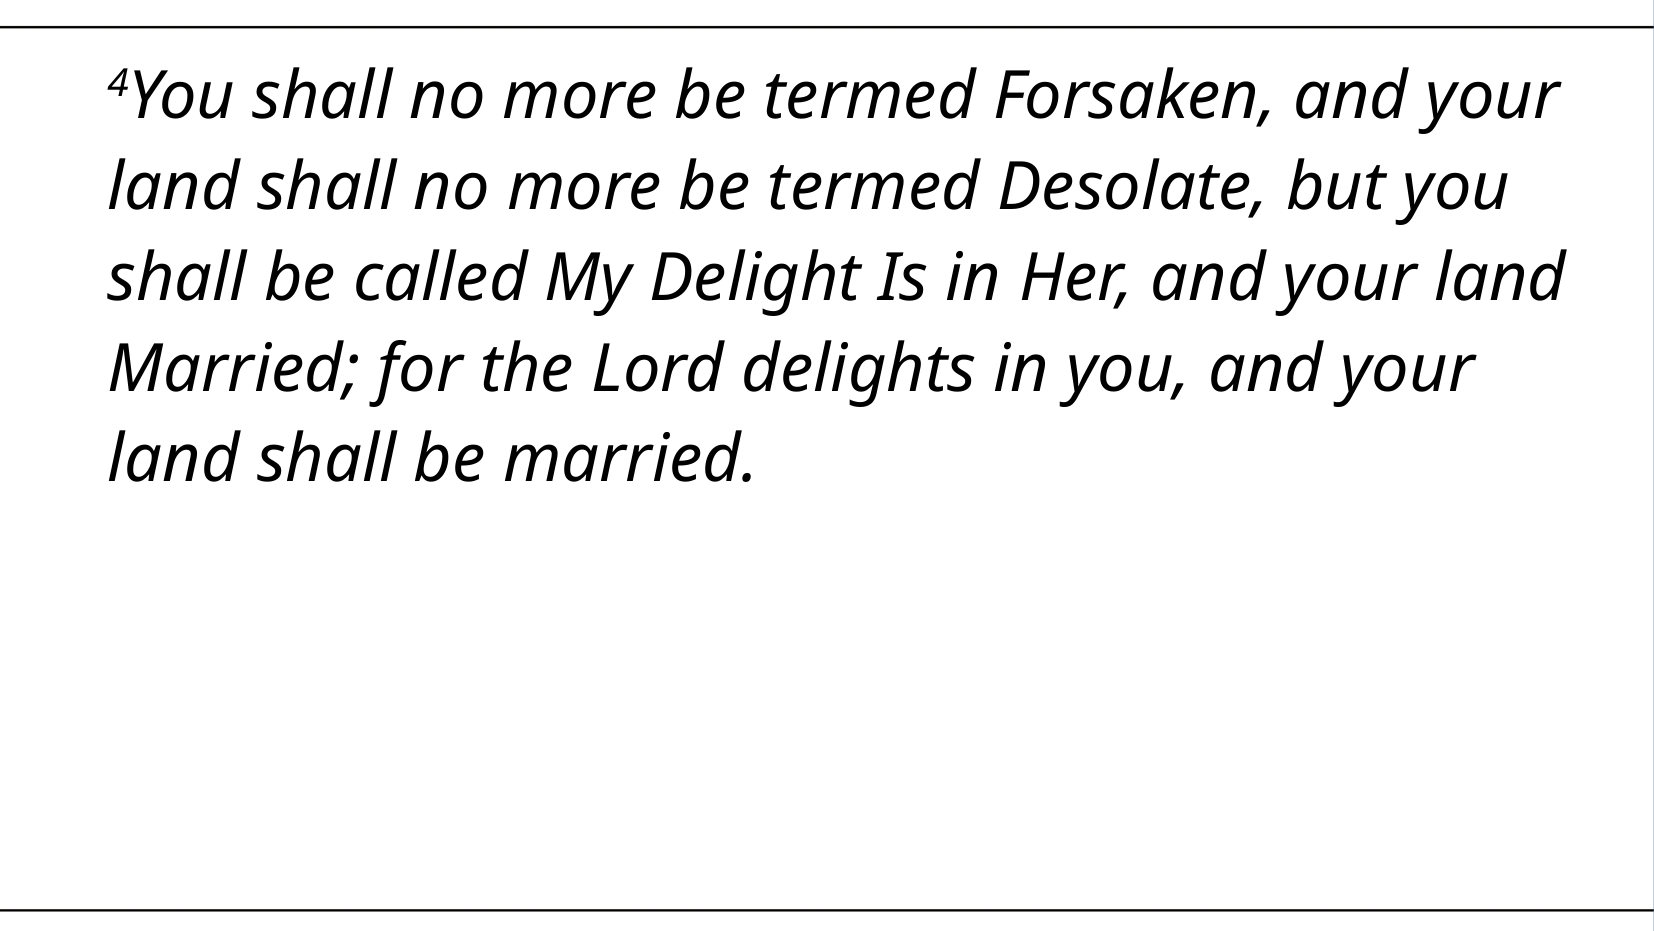

4You shall no more be termed Forsaken, and your land shall no more be termed Desolate, but you shall be called My Delight Is in Her, and your land Married; for the Lord delights in you, and your land shall be married.